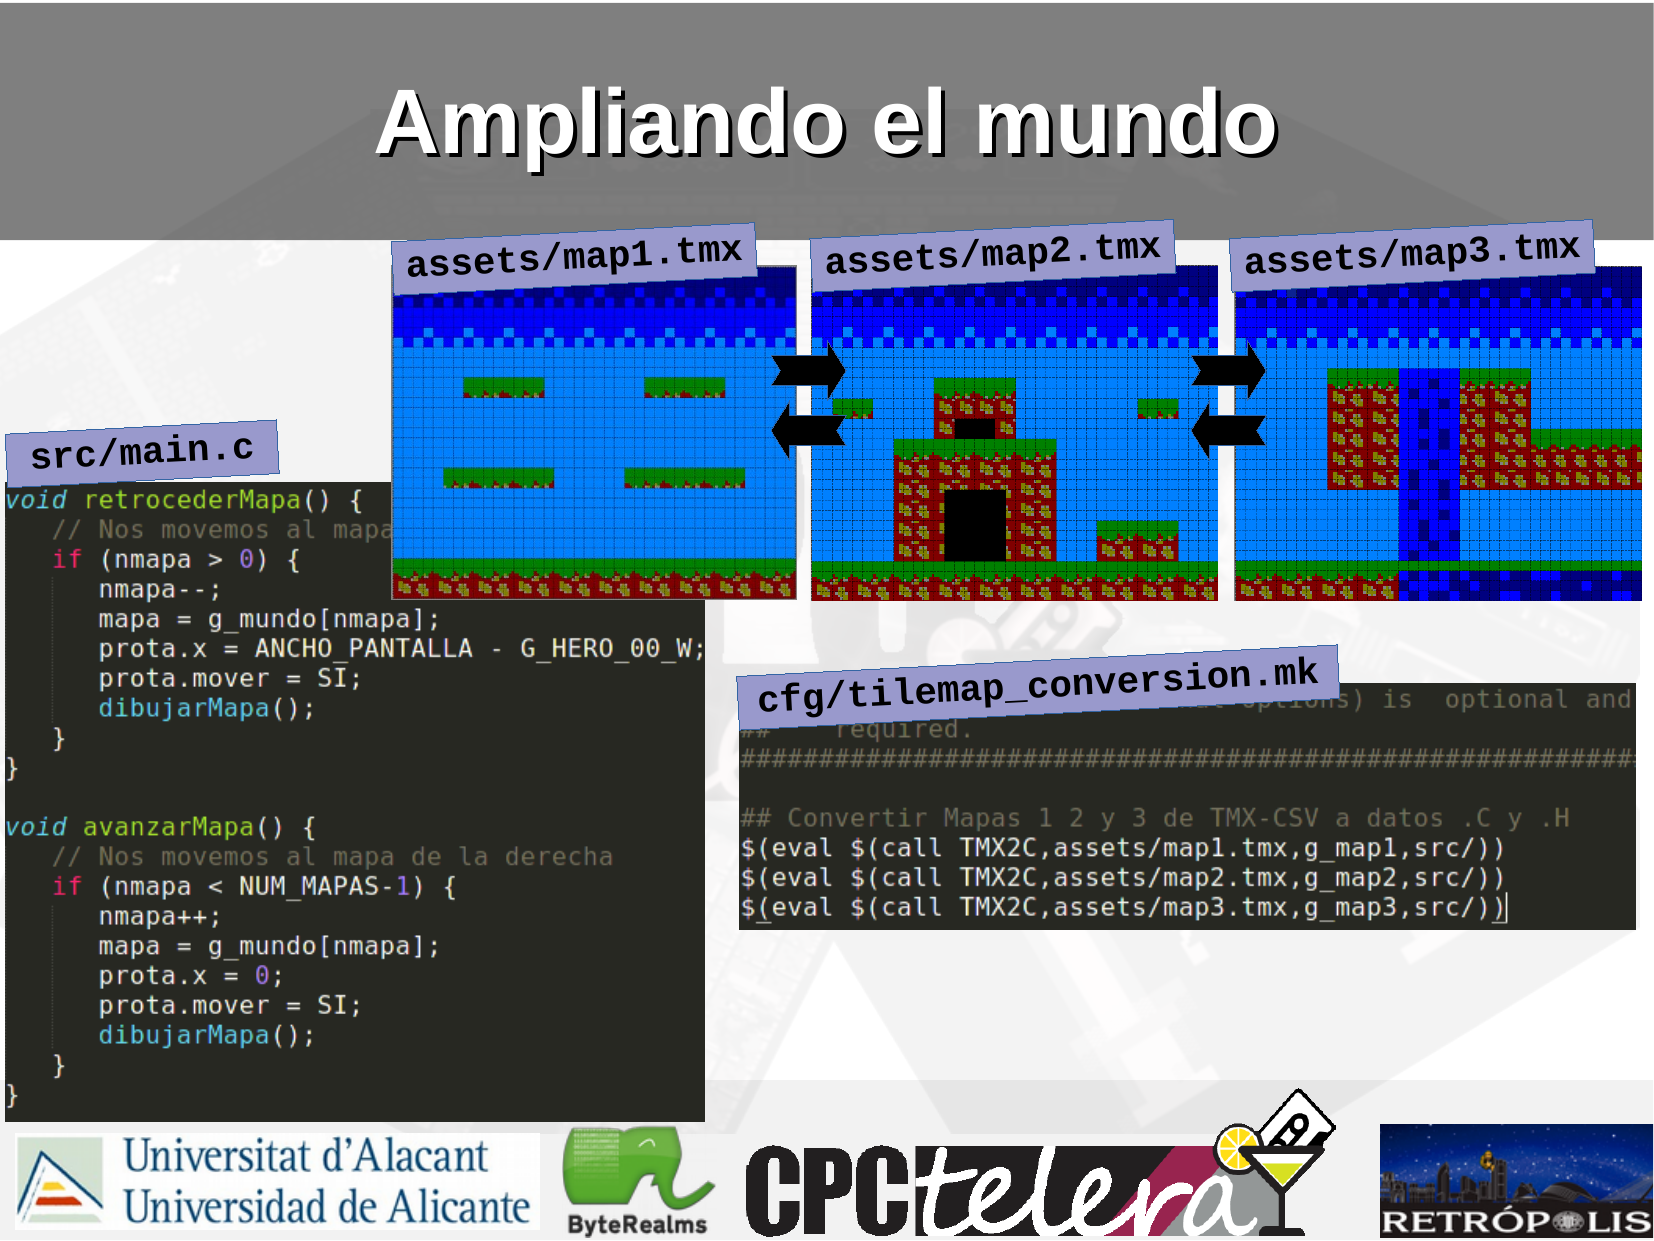

# Ampliando el mundo
assets/map2.tmx
assets/map3.tmx
assets/map1.tmx
src/main.c
src/main.c
cfg/tilemap_conversion.mk